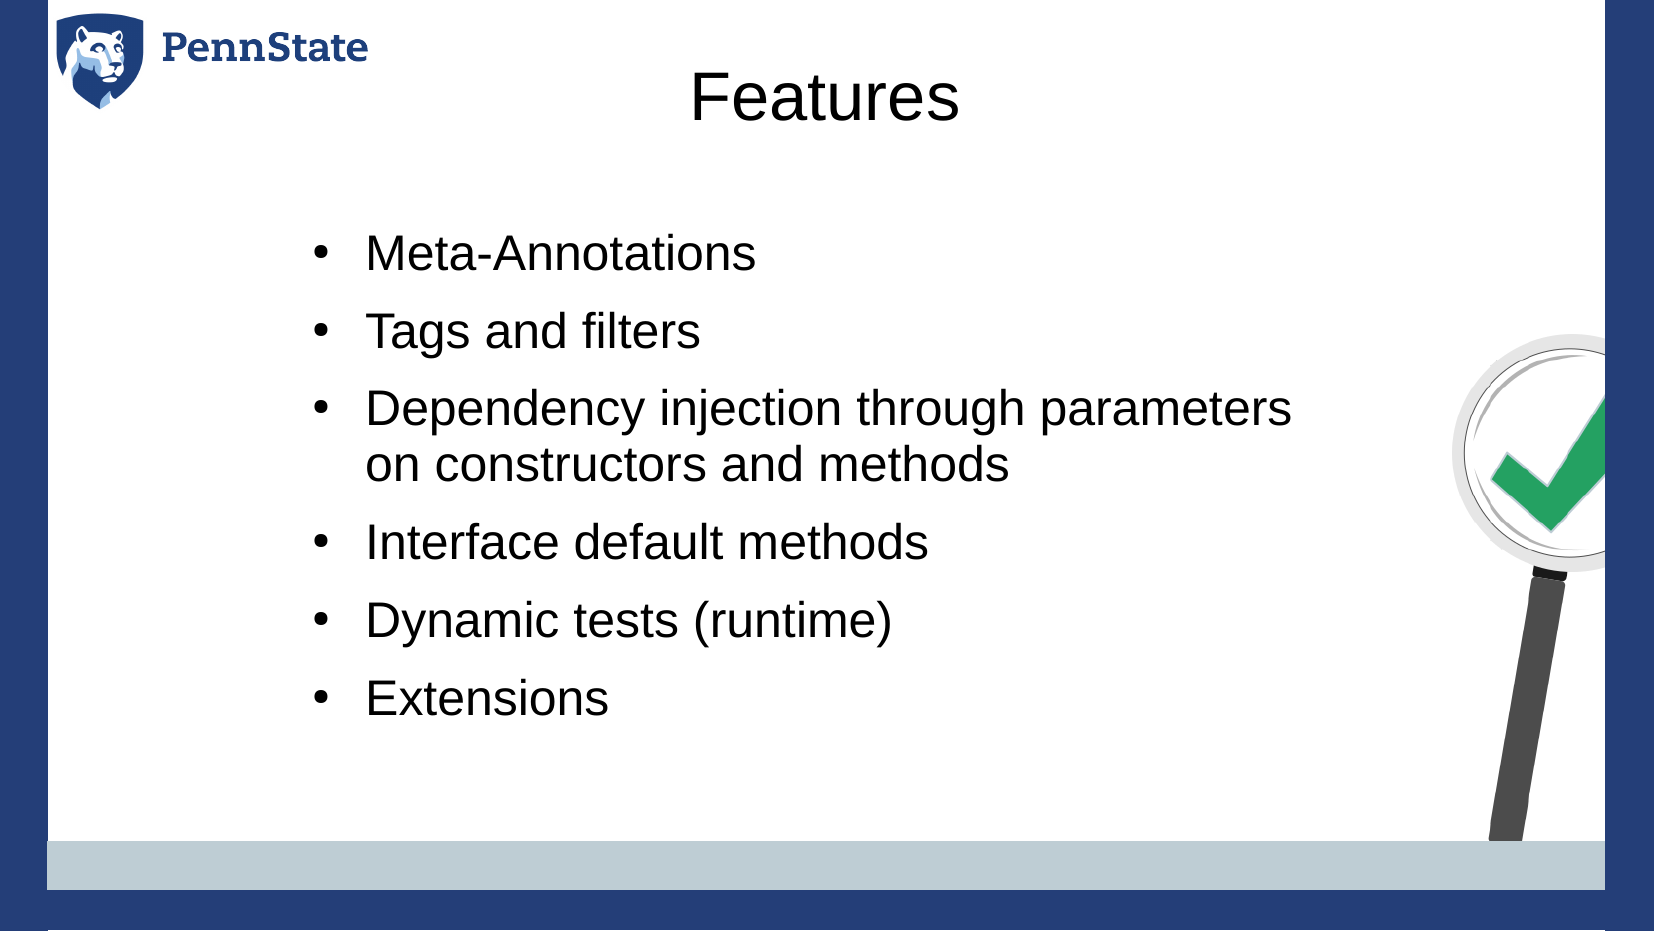

# Features
Meta-Annotations
Tags and filters
Dependency injection through parameters on constructors and methods
Interface default methods
Dynamic tests (runtime)
Extensions